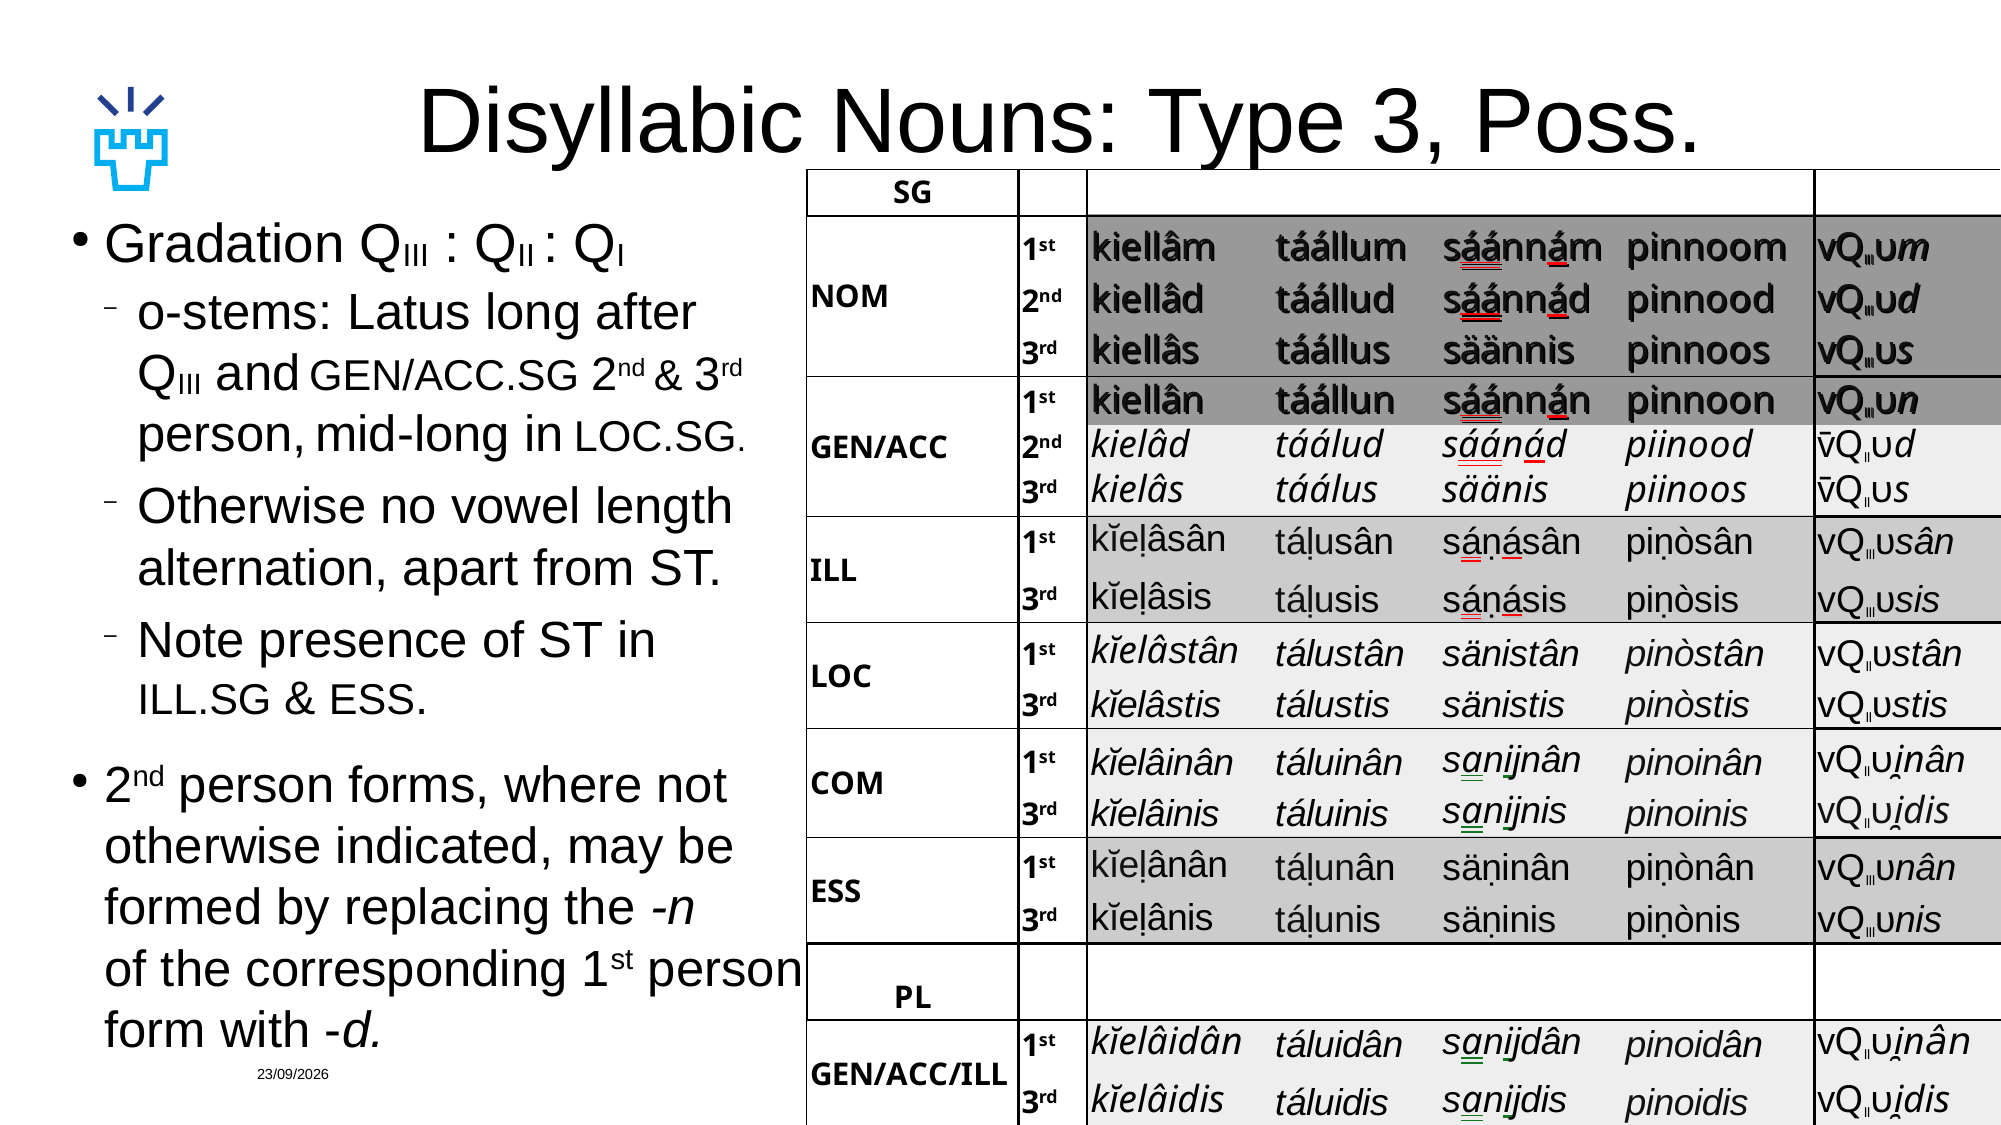

Disyllabic Nouns: Type 3, Poss.
# Gradation QIII : QII : QI
o-stems: Latus long after
QIII and GEN/ACC.SG 2nd & 3rd person, mid-long in LOC.SG.
Otherwise no vowel length alternation, apart from ST.
Note presence of ST in
ILL.SG & ESS.
2nd person forms, where not otherwise indicated, may be formed by replacing the -n
of the corresponding 1st person form with -d.
https://github.com/tkoukkar/anaraskiela/blob/master/Koukkari_Tuomas-CIFUXIII-oovdanpyehtim.pdf